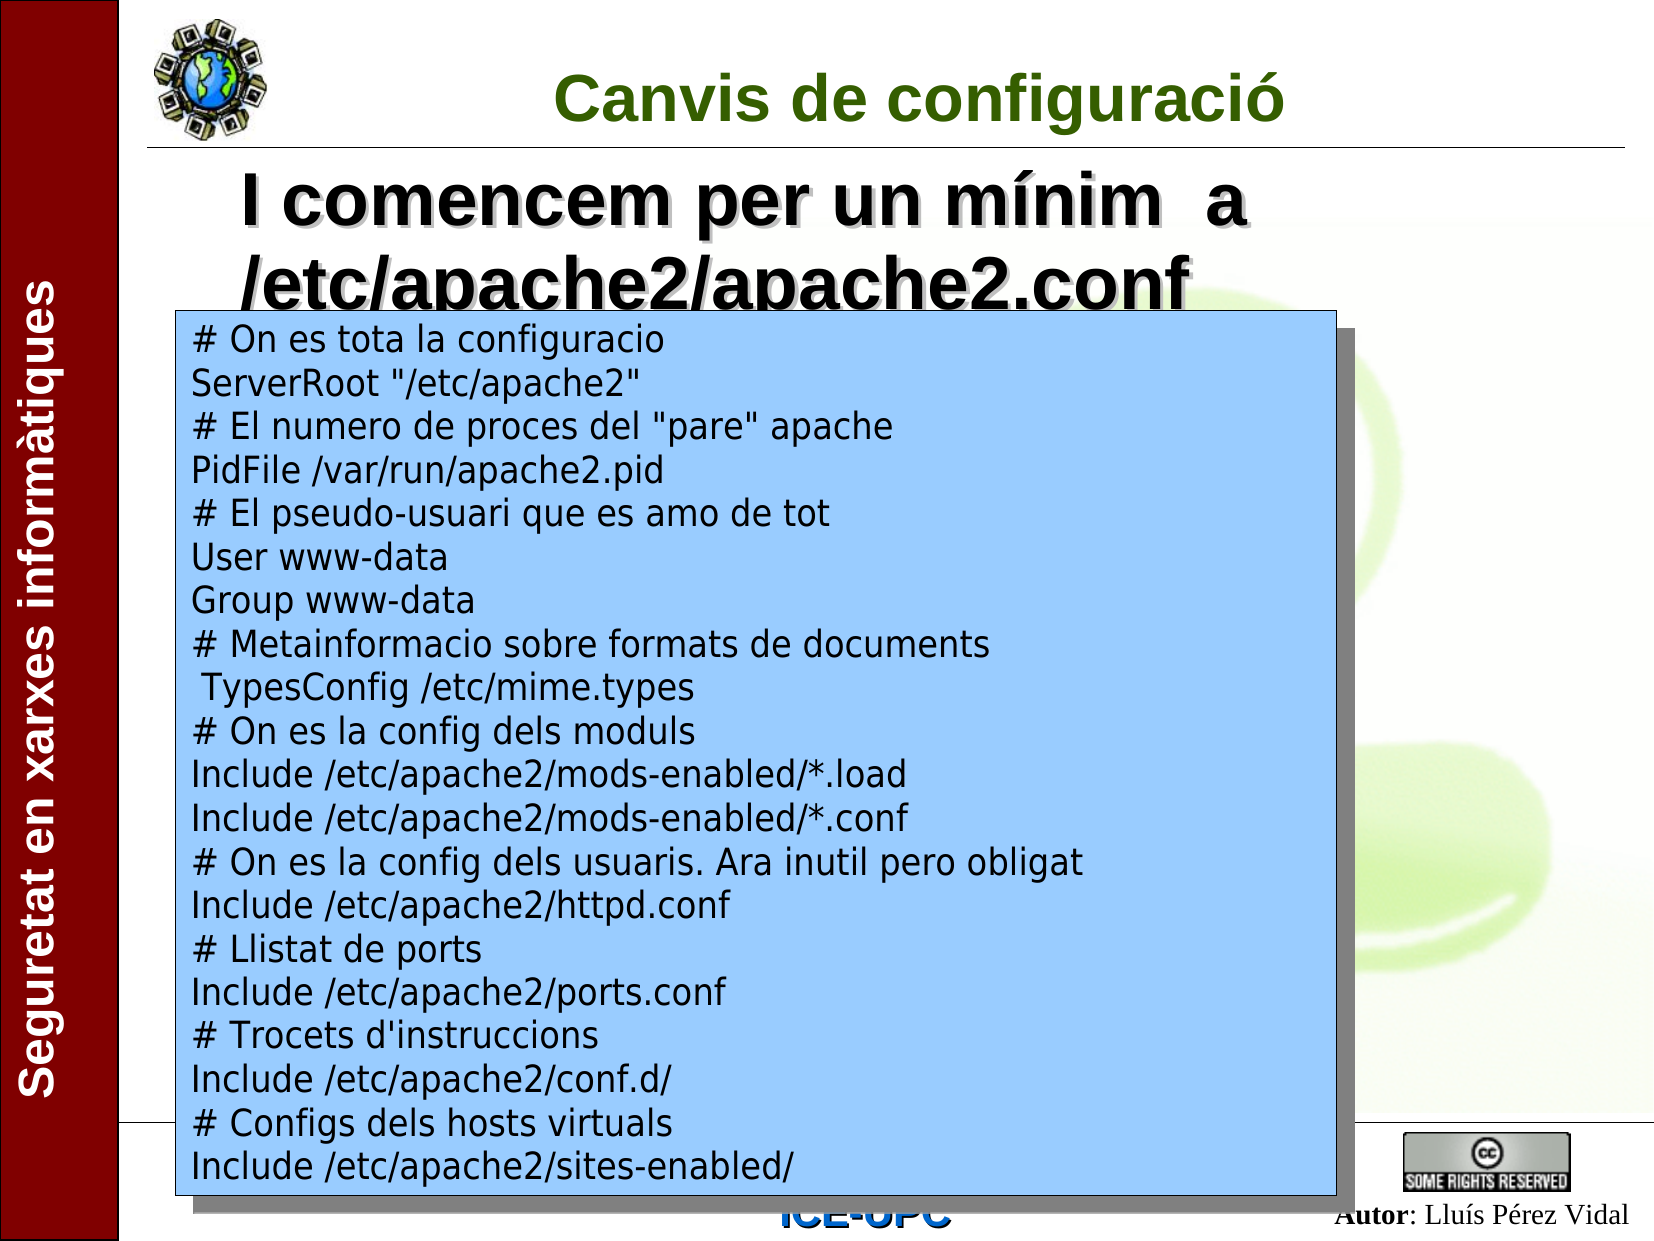

# Canvis de configuració
I comencem per un mínim a /etc/apache2/apache2.conf
# On es tota la configuracio
ServerRoot "/etc/apache2"
# El numero de proces del "pare" apache
PidFile /var/run/apache2.pid
# El pseudo-usuari que es amo de tot
User www-data
Group www-data
# Metainformacio sobre formats de documents
 TypesConfig /etc/mime.types
# On es la config dels moduls
Include /etc/apache2/mods-enabled/*.load
Include /etc/apache2/mods-enabled/*.conf
# On es la config dels usuaris. Ara inutil pero obligat
Include /etc/apache2/httpd.conf
# Llistat de ports
Include /etc/apache2/ports.conf
# Trocets d'instruccions
Include /etc/apache2/conf.d/
# Configs dels hosts virtuals
Include /etc/apache2/sites-enabled/